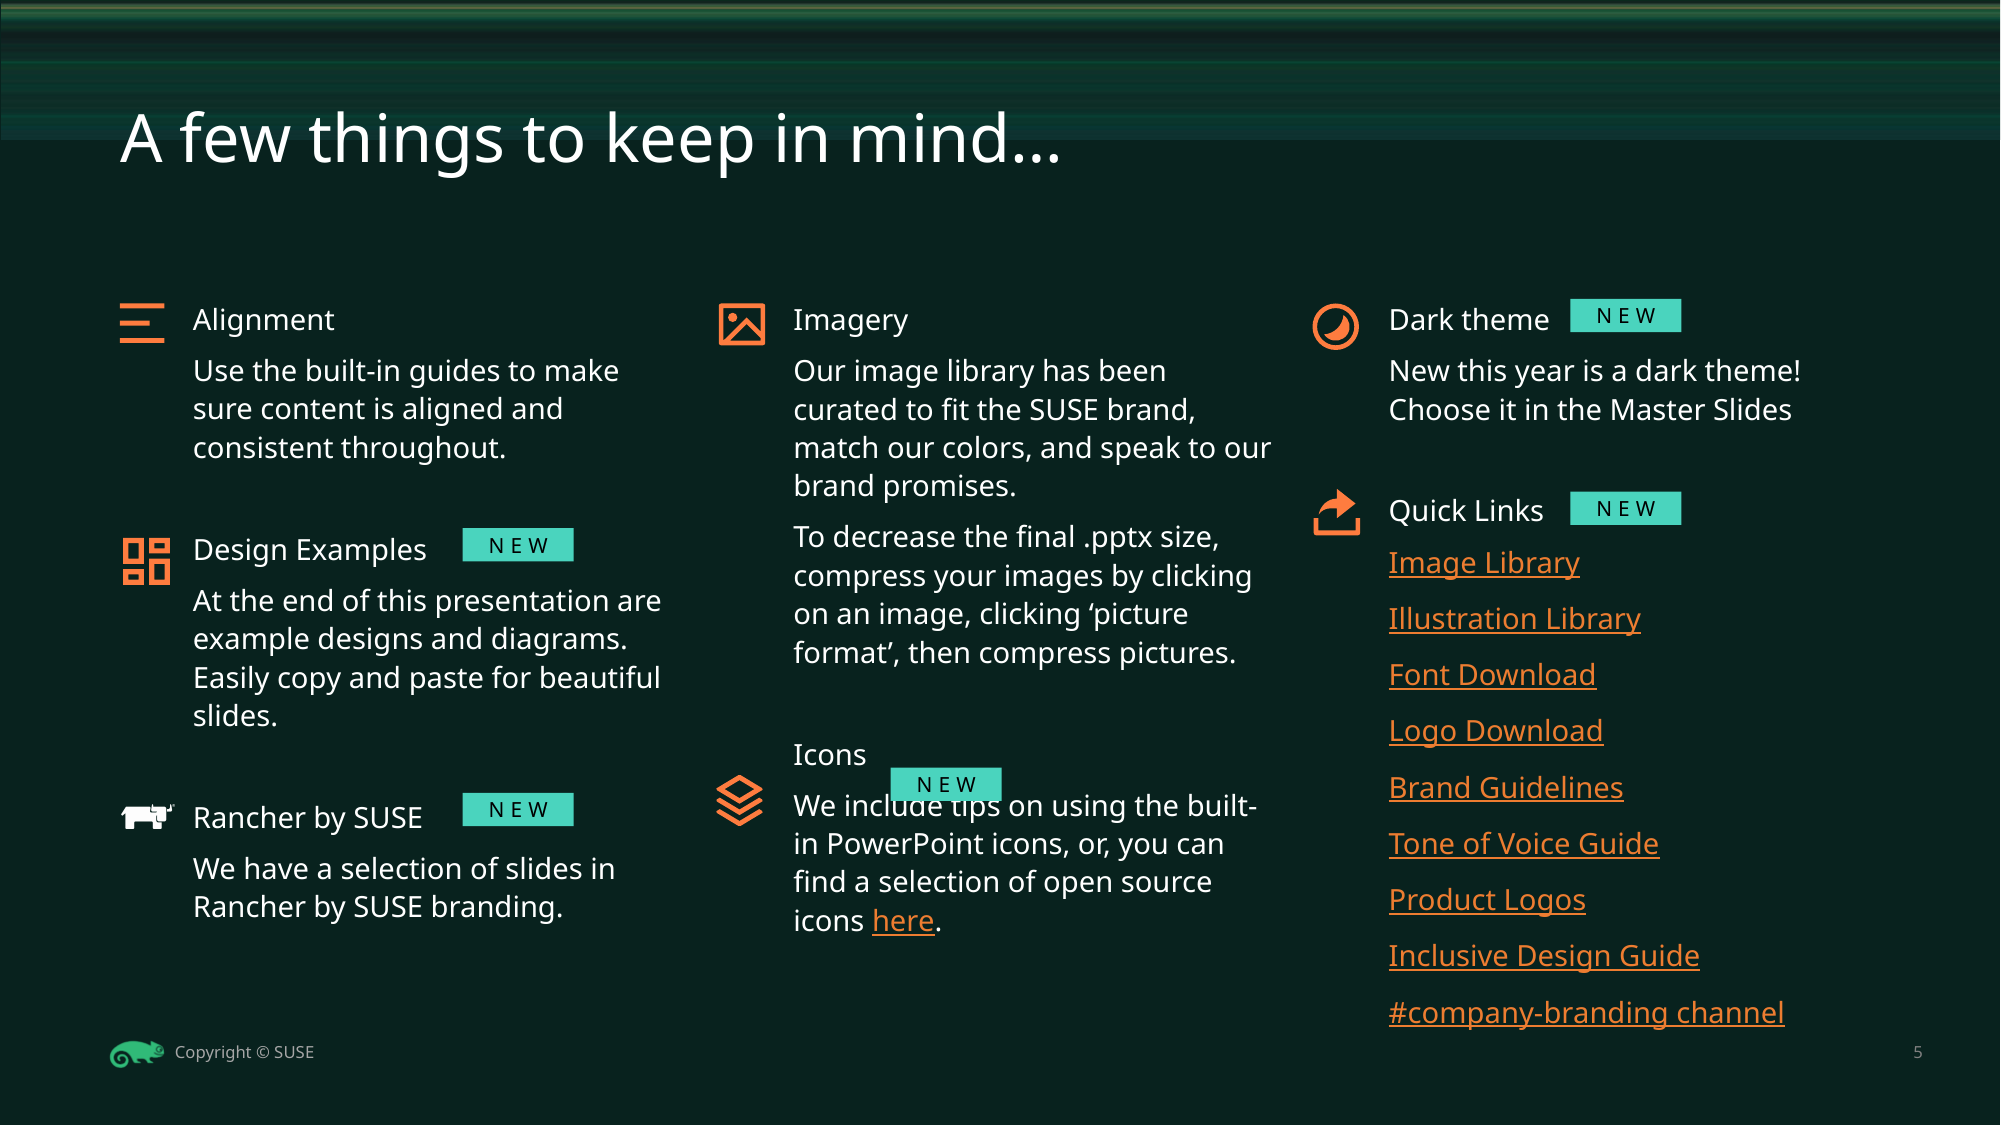

# A few things to keep in mind…
Alignment
Use the built-in guides to make sure content is aligned and consistent throughout.
Design Examples
At the end of this presentation are example designs and diagrams. Easily copy and paste for beautiful slides.
Rancher by SUSE
We have a selection of slides in Rancher by SUSE branding.
Imagery
Our image library has been curated to fit the SUSE brand, match our colors, and speak to our brand promises.
To decrease the final .pptx size, compress your images by clicking on an image, clicking ‘picture format’, then compress pictures.
Icons
We include tips on using the built-in PowerPoint icons, or, you can find a selection of open source icons here.
Dark theme
New this year is a dark theme! Choose it in the Master Slides
Quick Links
Image Library
Illustration Library
Font Download
Logo Download
Brand Guidelines
Tone of Voice Guide
Product Logos
Inclusive Design Guide
#company-branding channel
NEW
NEW
NEW
NEW
NEW